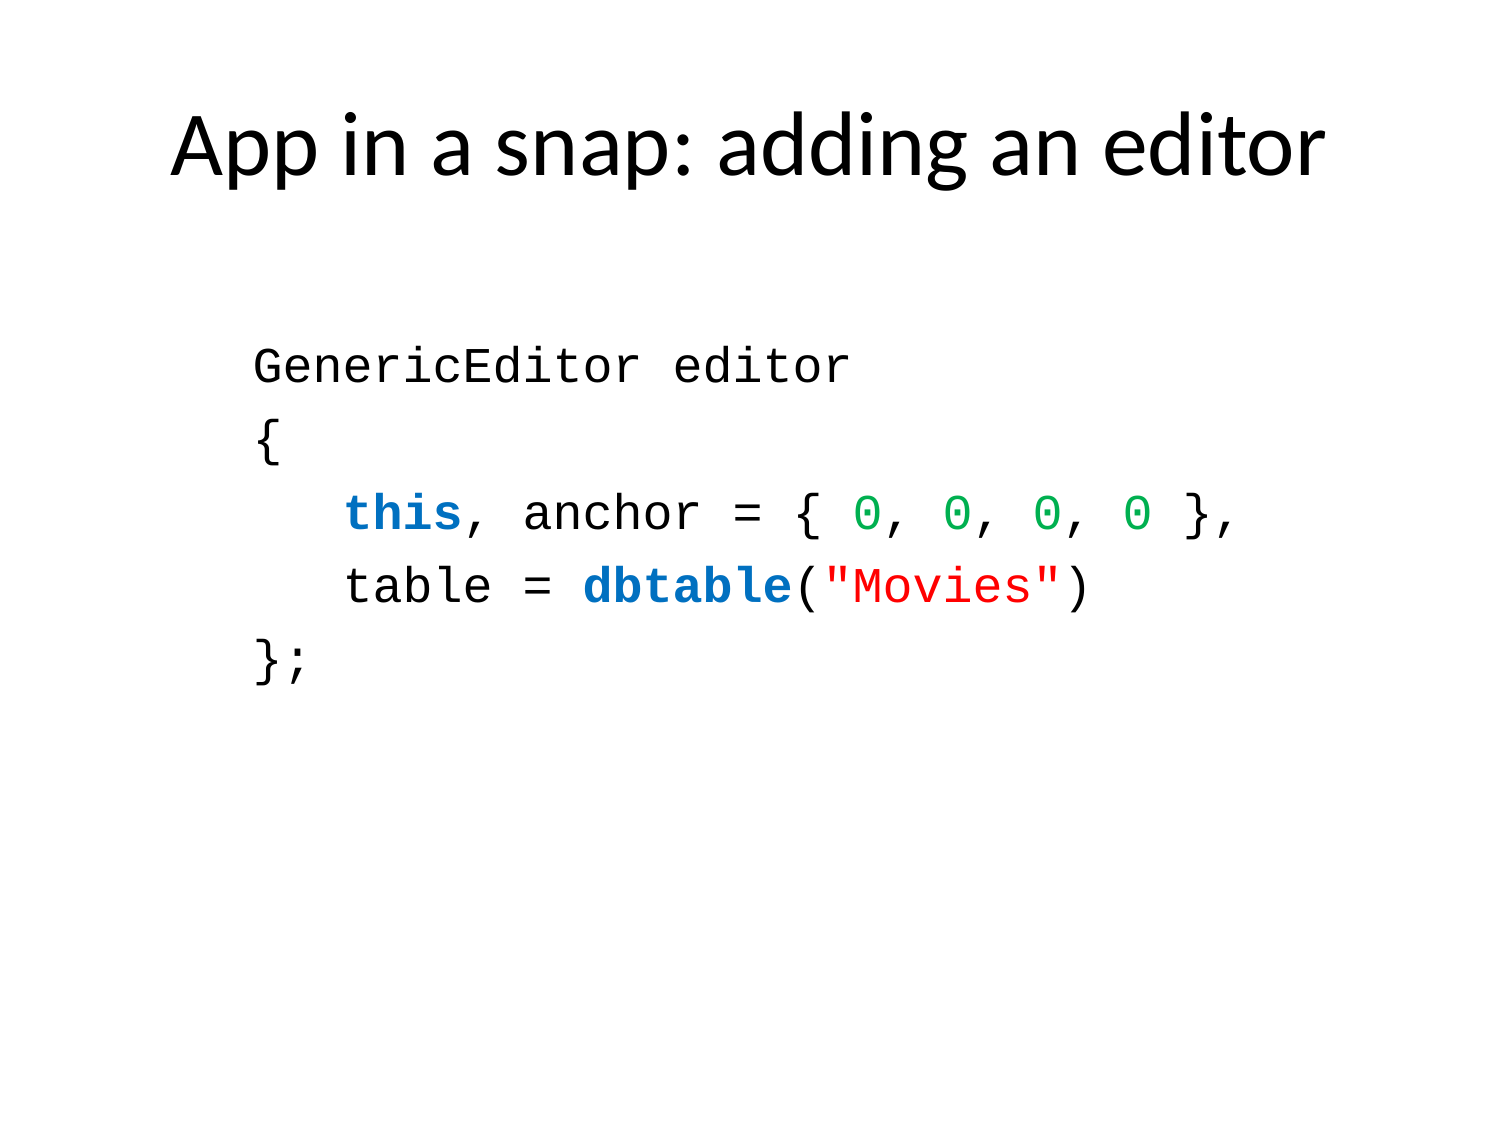

# App in a snap: adding an editor
GenericEditor editor
{
 this, anchor = { 0, 0, 0, 0 },
 table = dbtable("Movies")
};